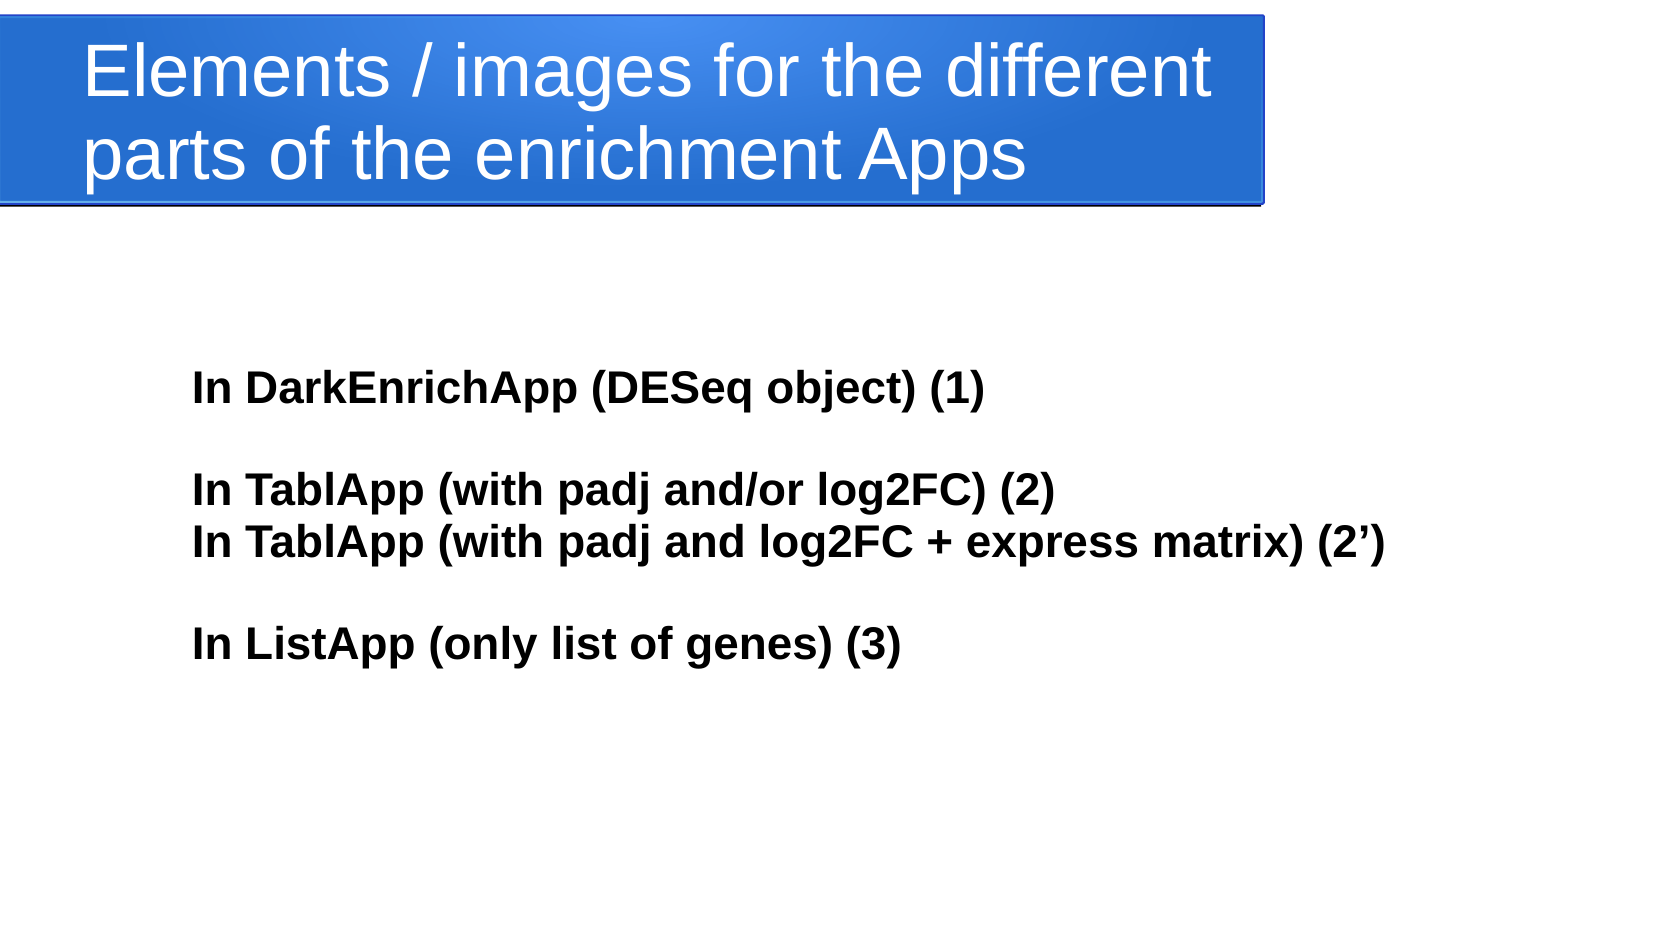

# Elements / images for the different parts of the enrichment Apps
In DarkEnrichApp (DESeq object) (1)
In TablApp (with padj and/or log2FC) (2)
In TablApp (with padj and log2FC + express matrix) (2’)
In ListApp (only list of genes) (3)